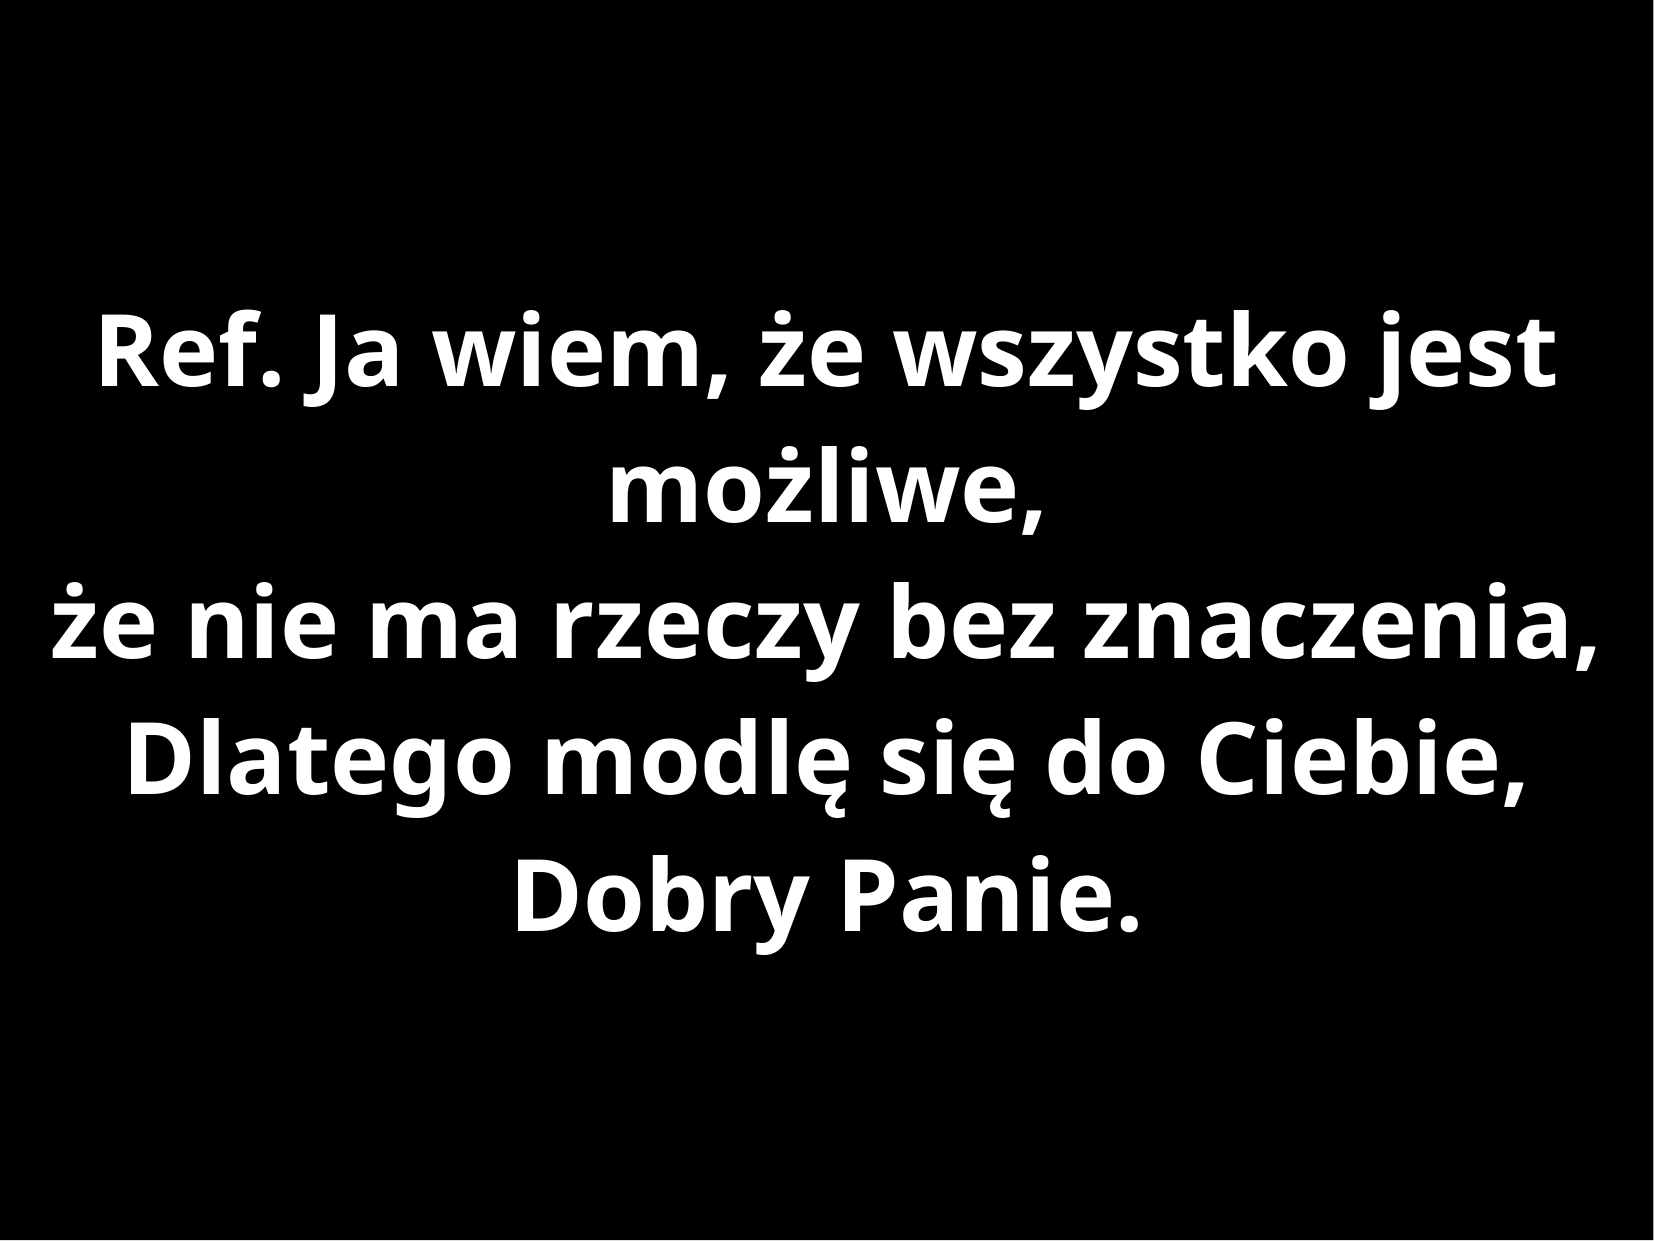

# Ref. Ja wiem, że wszystko jest możliwe, że nie ma rzeczy bez znaczenia, Dlatego modlę się do Ciebie, Dobry Panie.